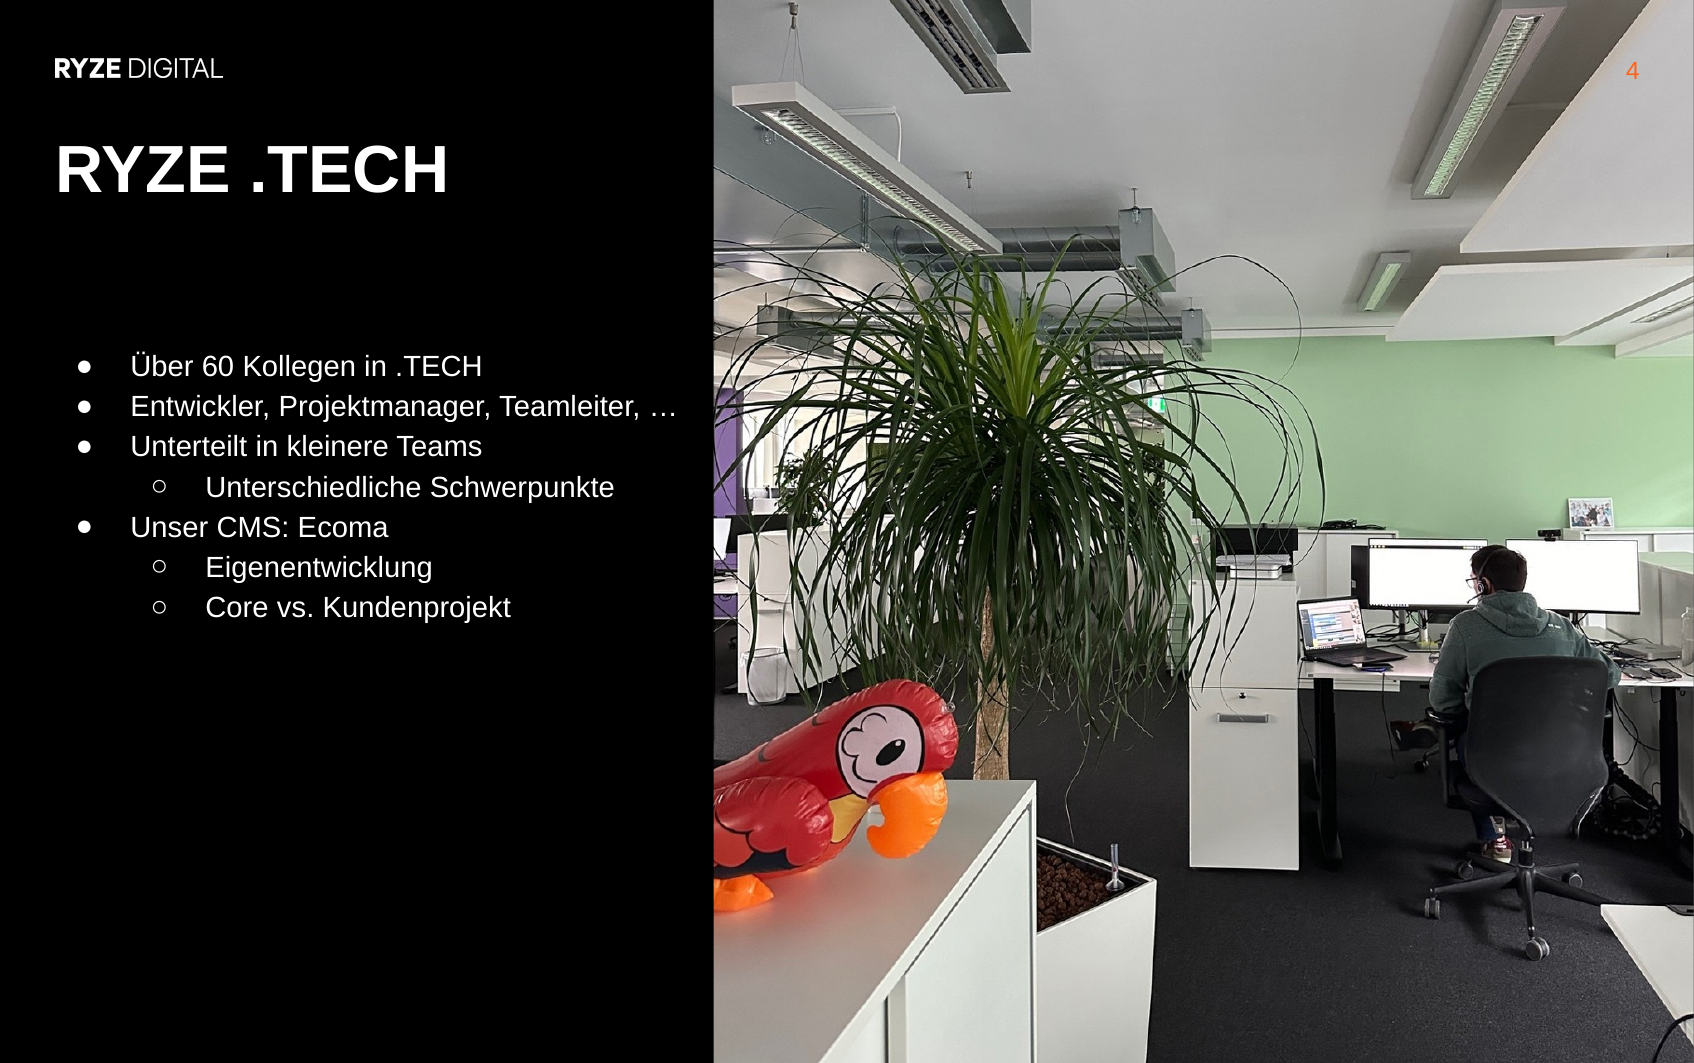

# RYZE .TECH
Über 60 Kollegen in .TECH
Entwickler, Projektmanager, Teamleiter, …
Unterteilt in kleinere Teams
Unterschiedliche Schwerpunkte
Unser CMS: Ecoma
Eigenentwicklung
Core vs. Kundenprojekt